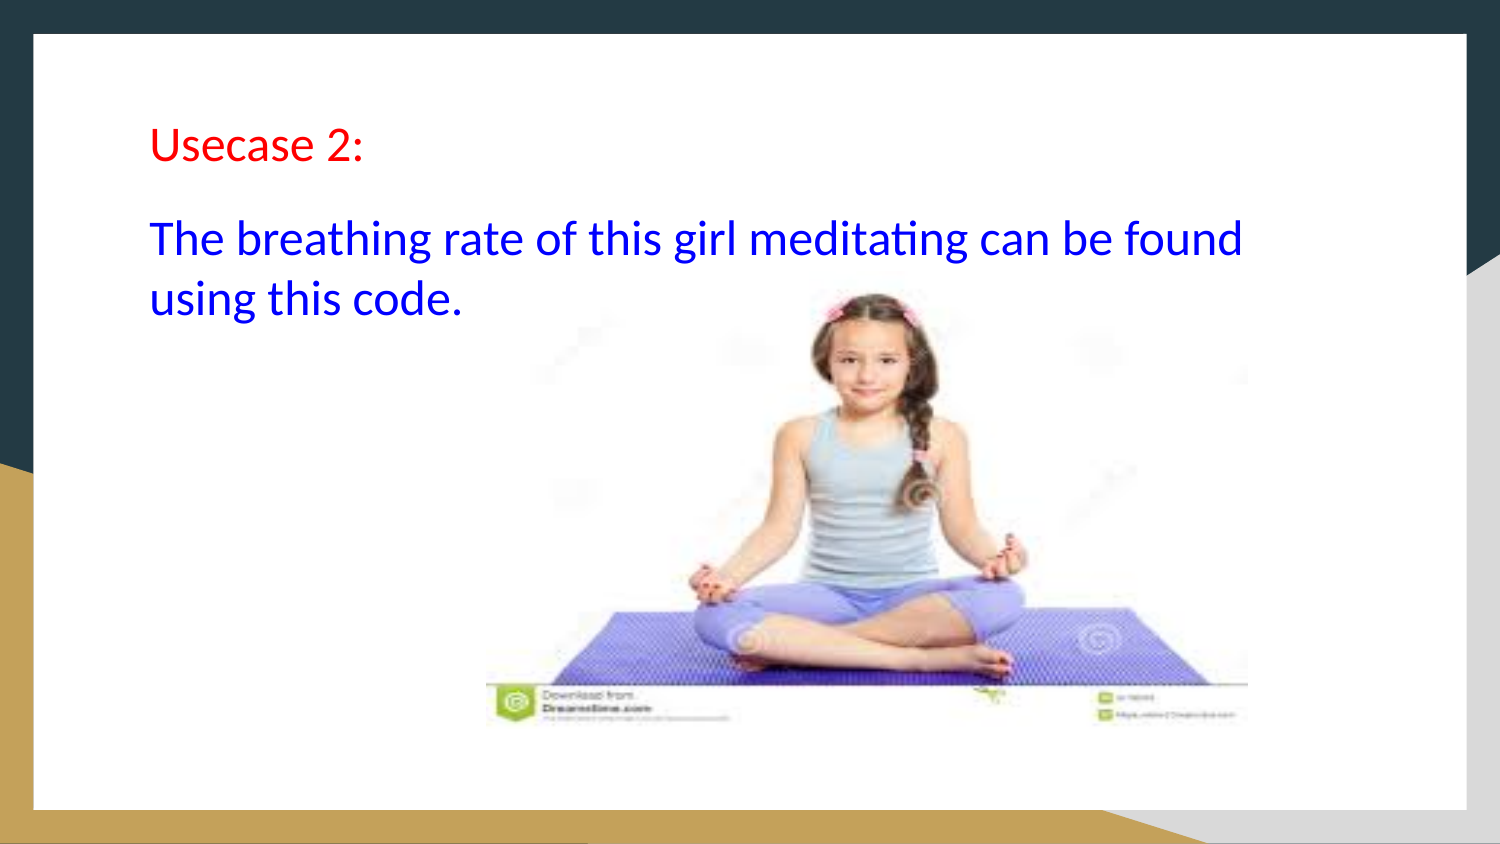

Usecase 2:
The breathing rate of this girl meditating can be found using this code.
#